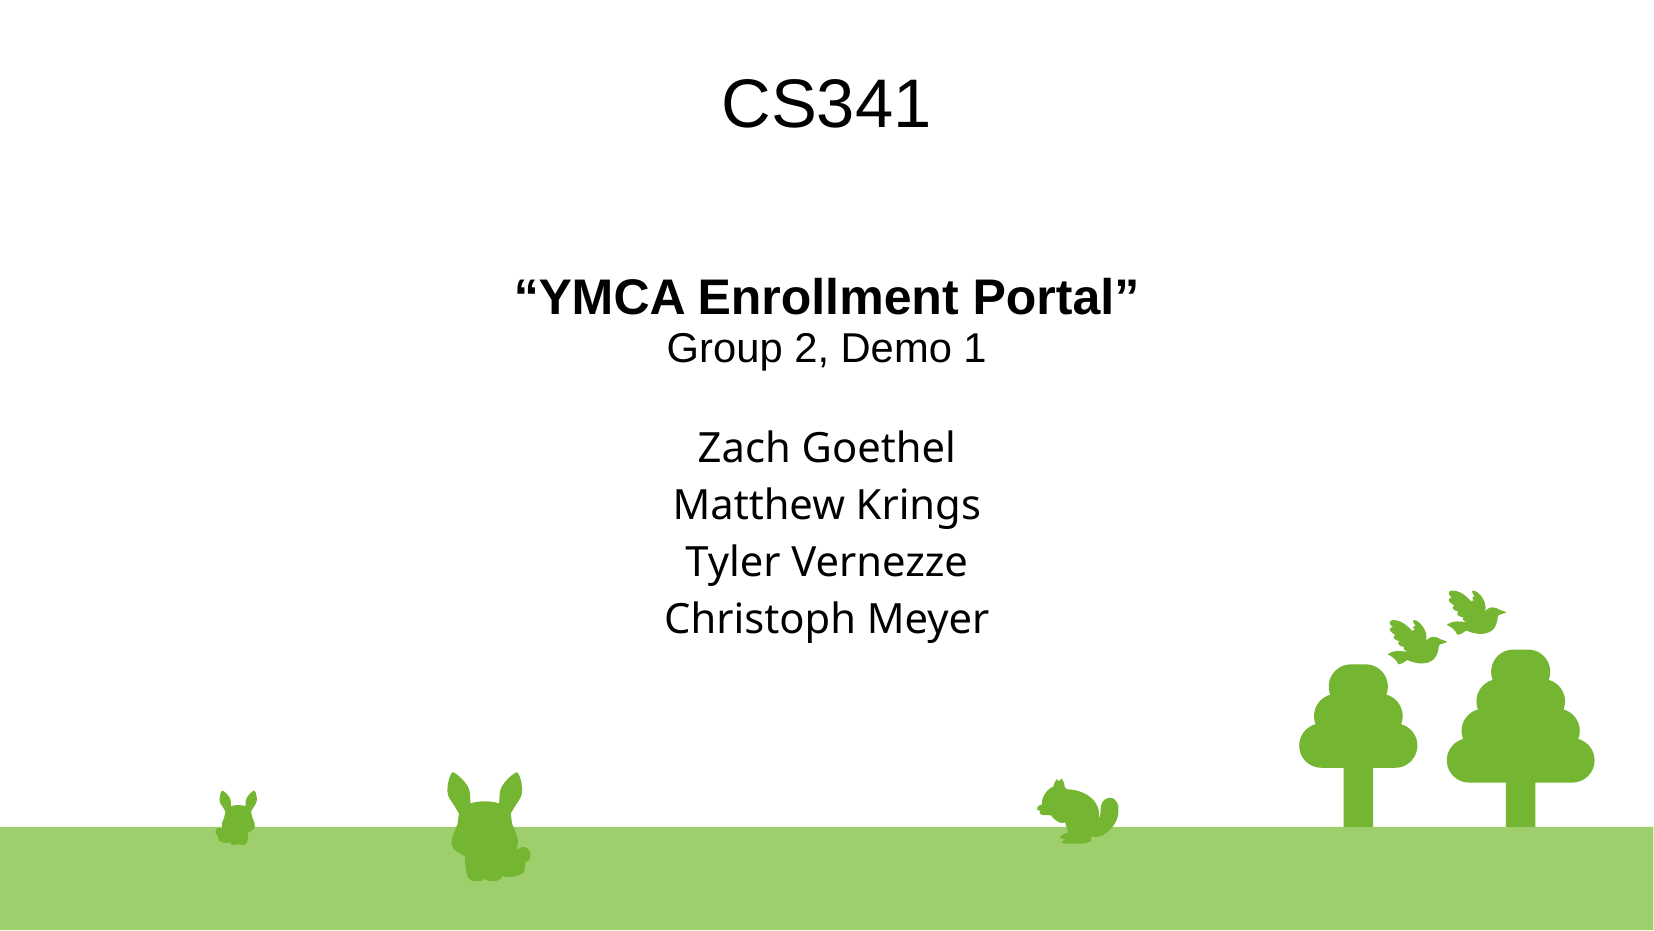

# CS341
“YMCA Enrollment Portal”
Group 2, Demo 1
Zach Goethel
Matthew Krings
Tyler Vernezze
Christoph Meyer